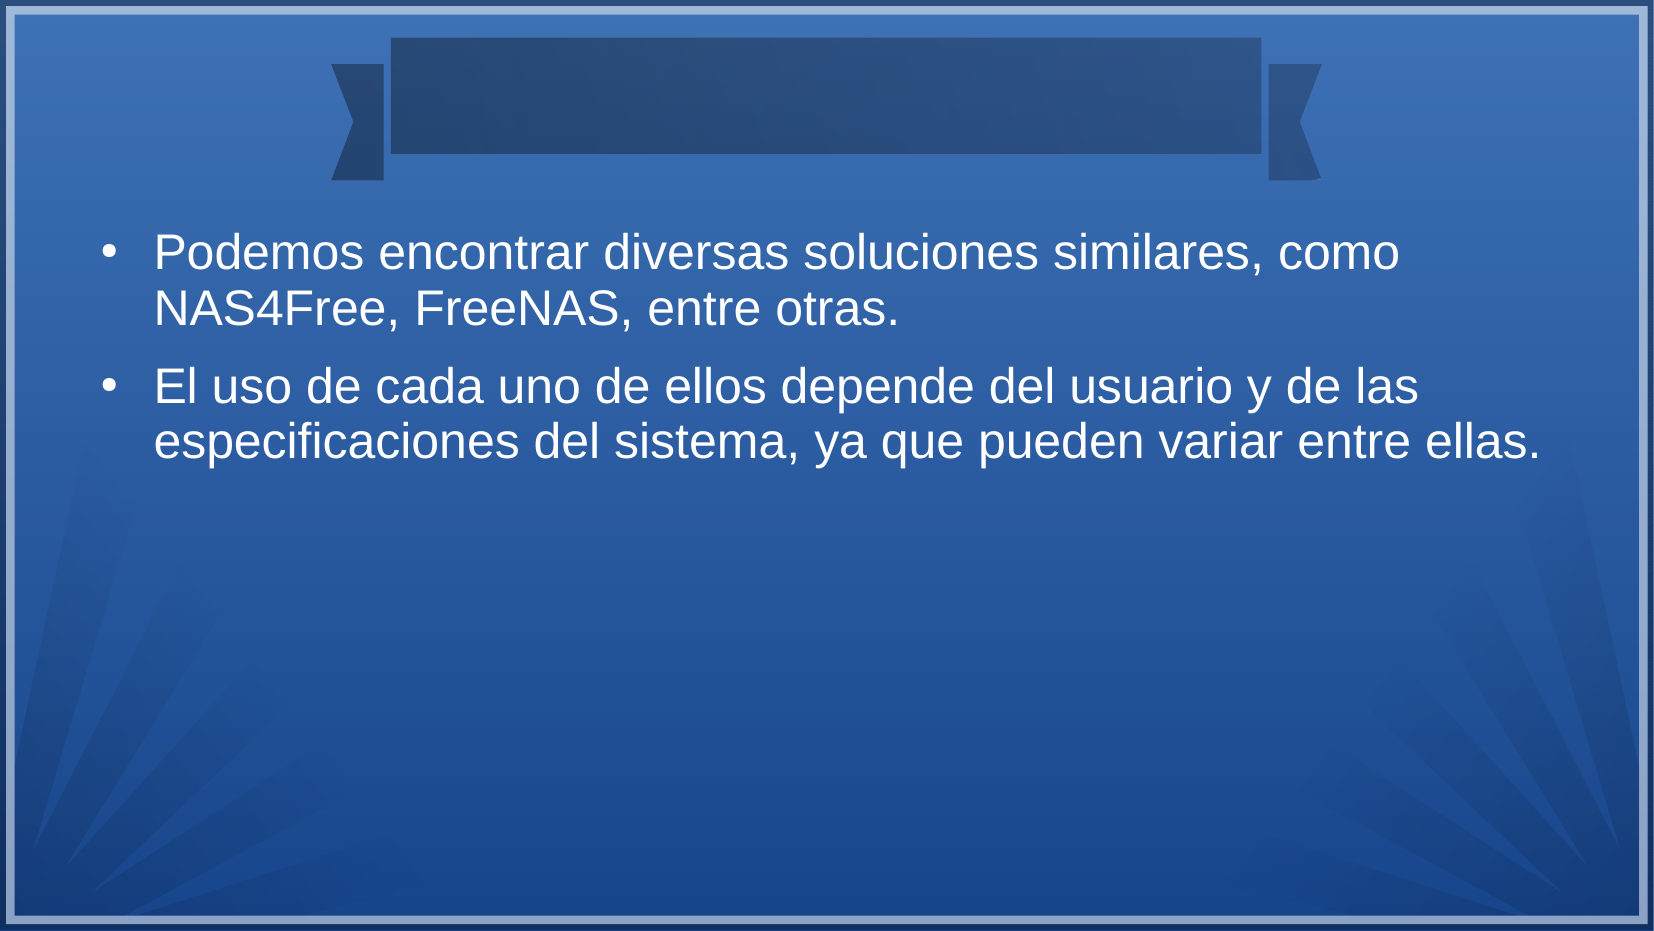

#
Podemos encontrar diversas soluciones similares, como NAS4Free, FreeNAS, entre otras.
El uso de cada uno de ellos depende del usuario y de las especificaciones del sistema, ya que pueden variar entre ellas.